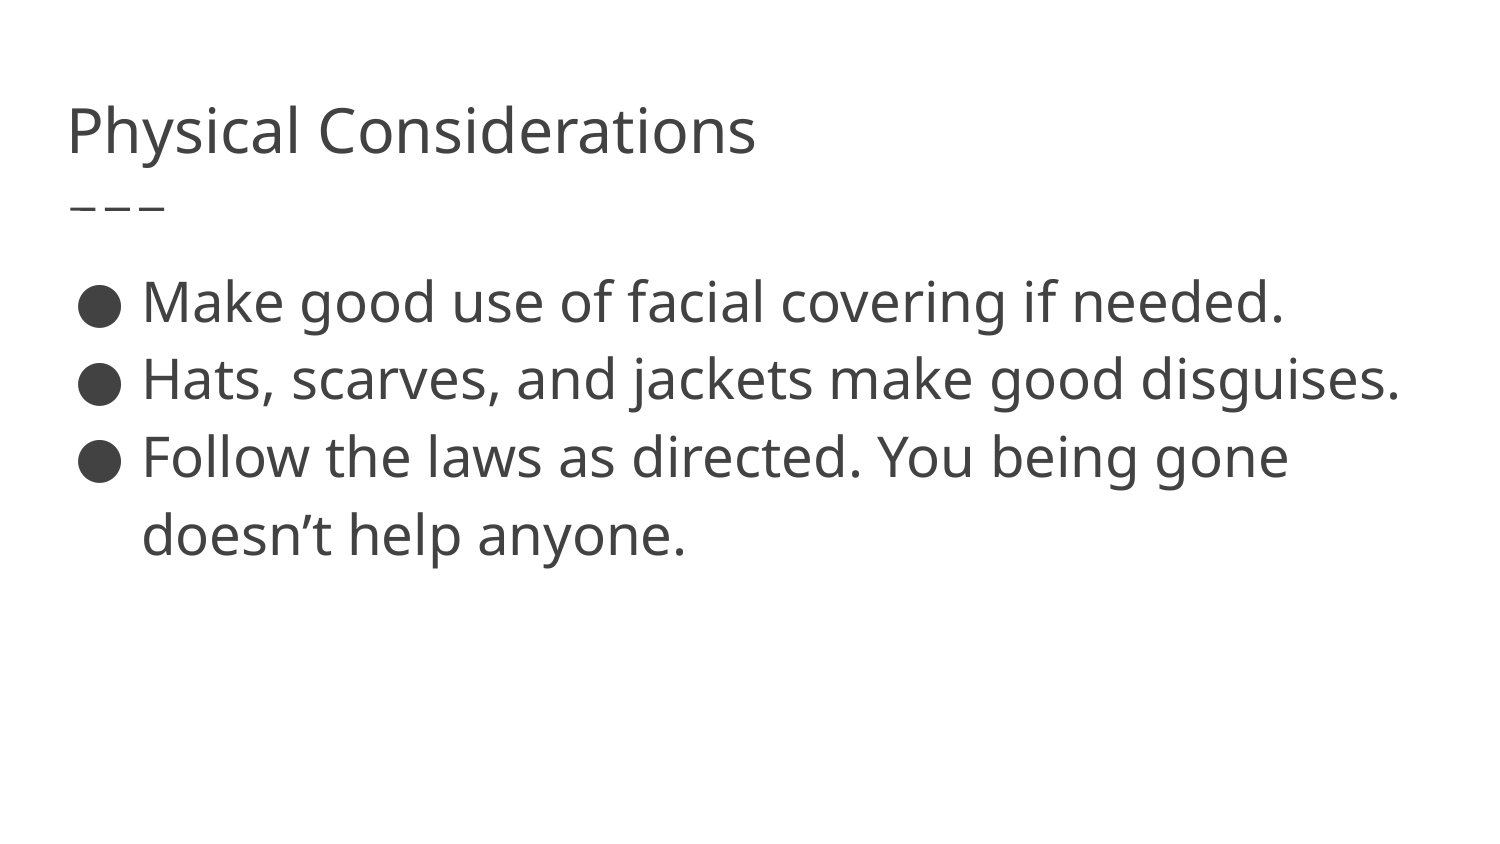

# Physical Considerations
Make good use of facial covering if needed.
Hats, scarves, and jackets make good disguises.
Follow the laws as directed. You being gone doesn’t help anyone.